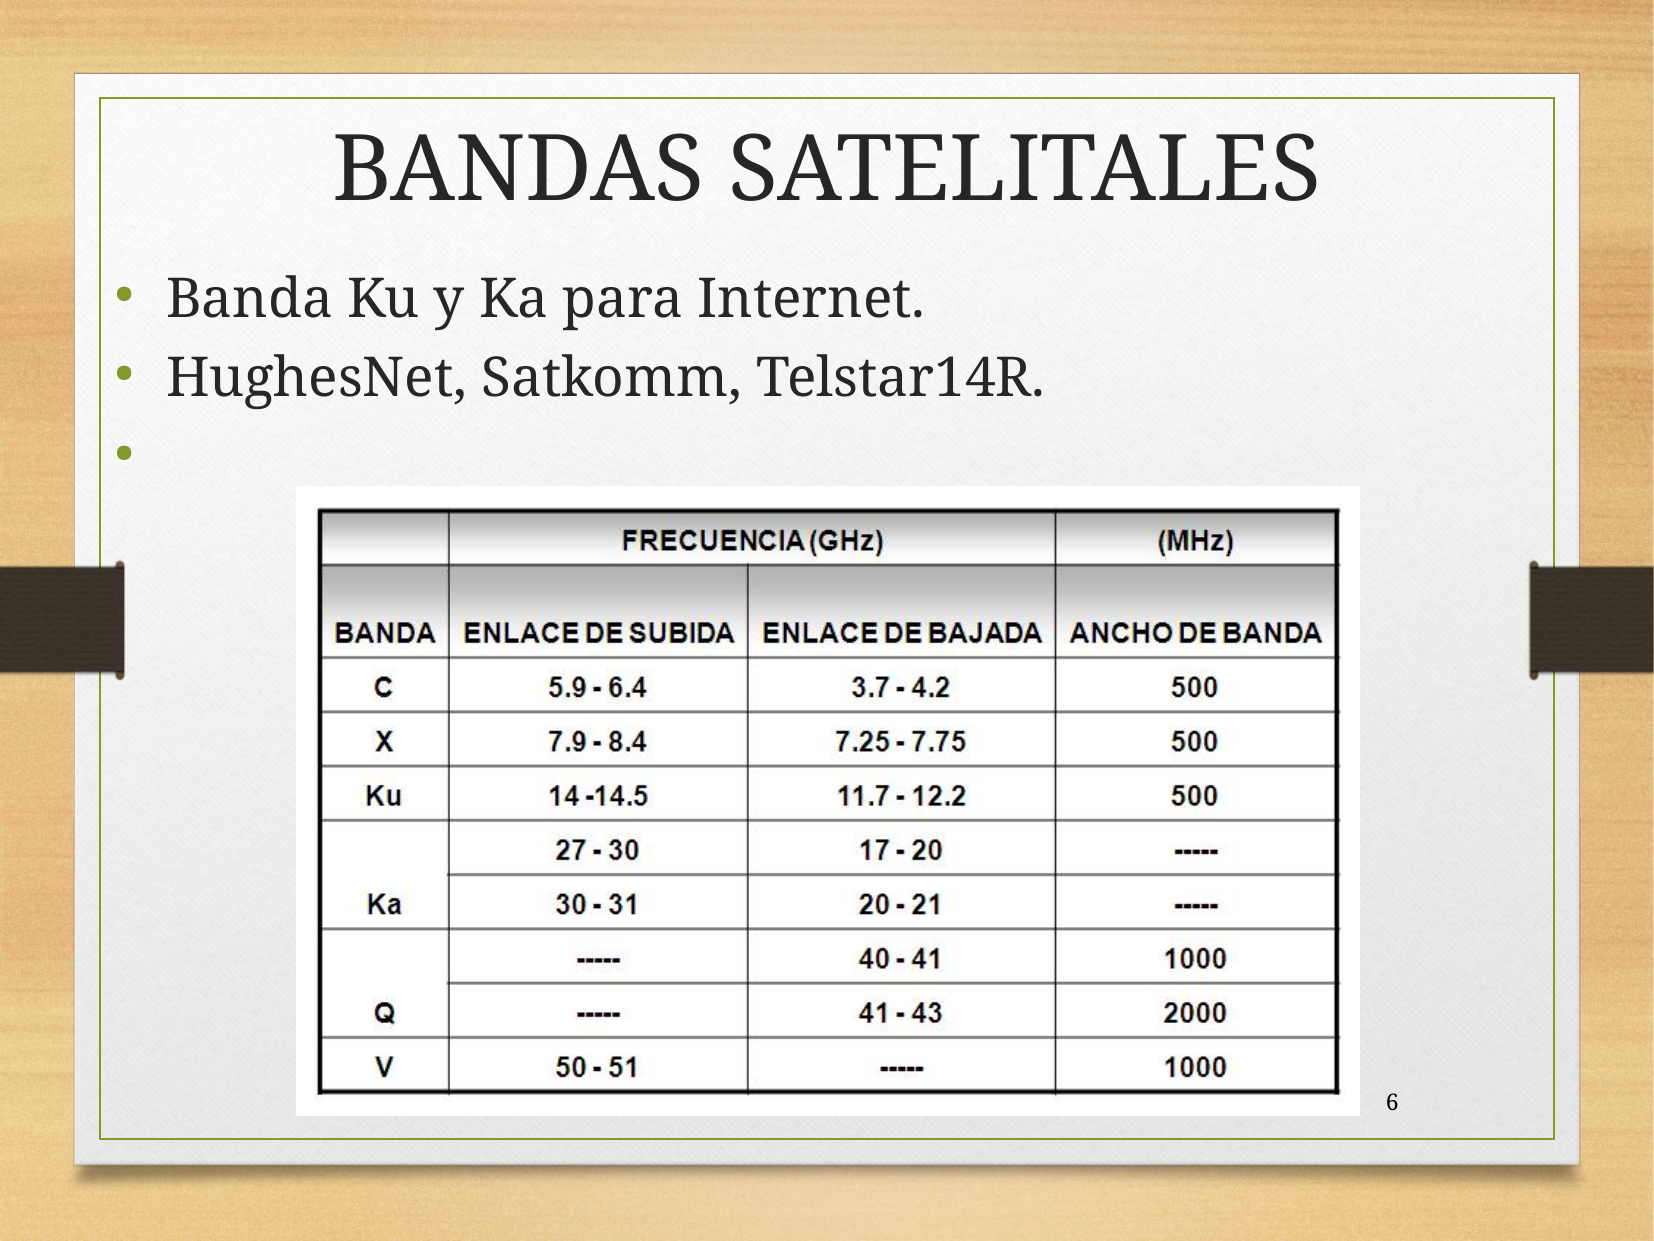

# BANDAS SATELITALES
Banda Ku y Ka para Internet.
HughesNet, Satkomm, Telstar14R.